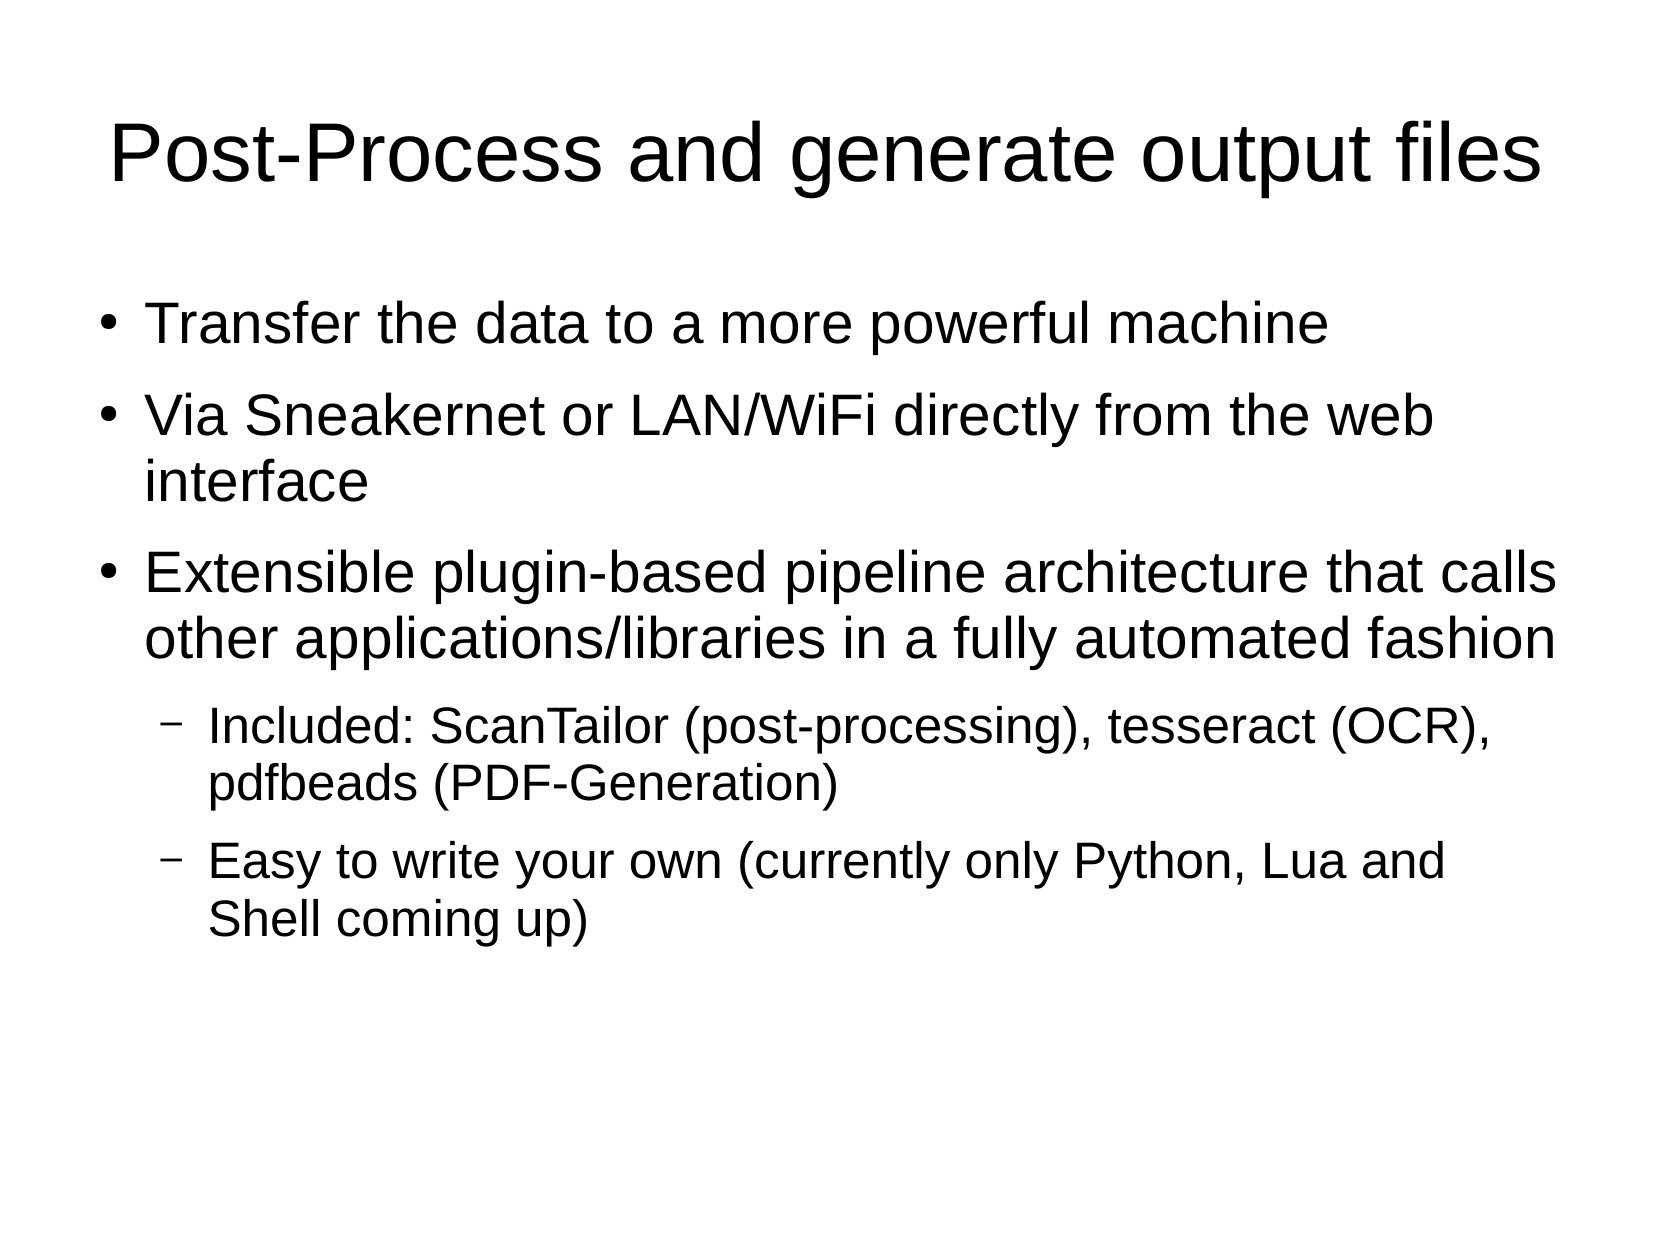

# Post-Process and generate output files
Transfer the data to a more powerful machine
Via Sneakernet or LAN/WiFi directly from the web interface
Extensible plugin-based pipeline architecture that calls other applications/libraries in a fully automated fashion
Included: ScanTailor (post-processing), tesseract (OCR), pdfbeads (PDF-Generation)
Easy to write your own (currently only Python, Lua and Shell coming up)